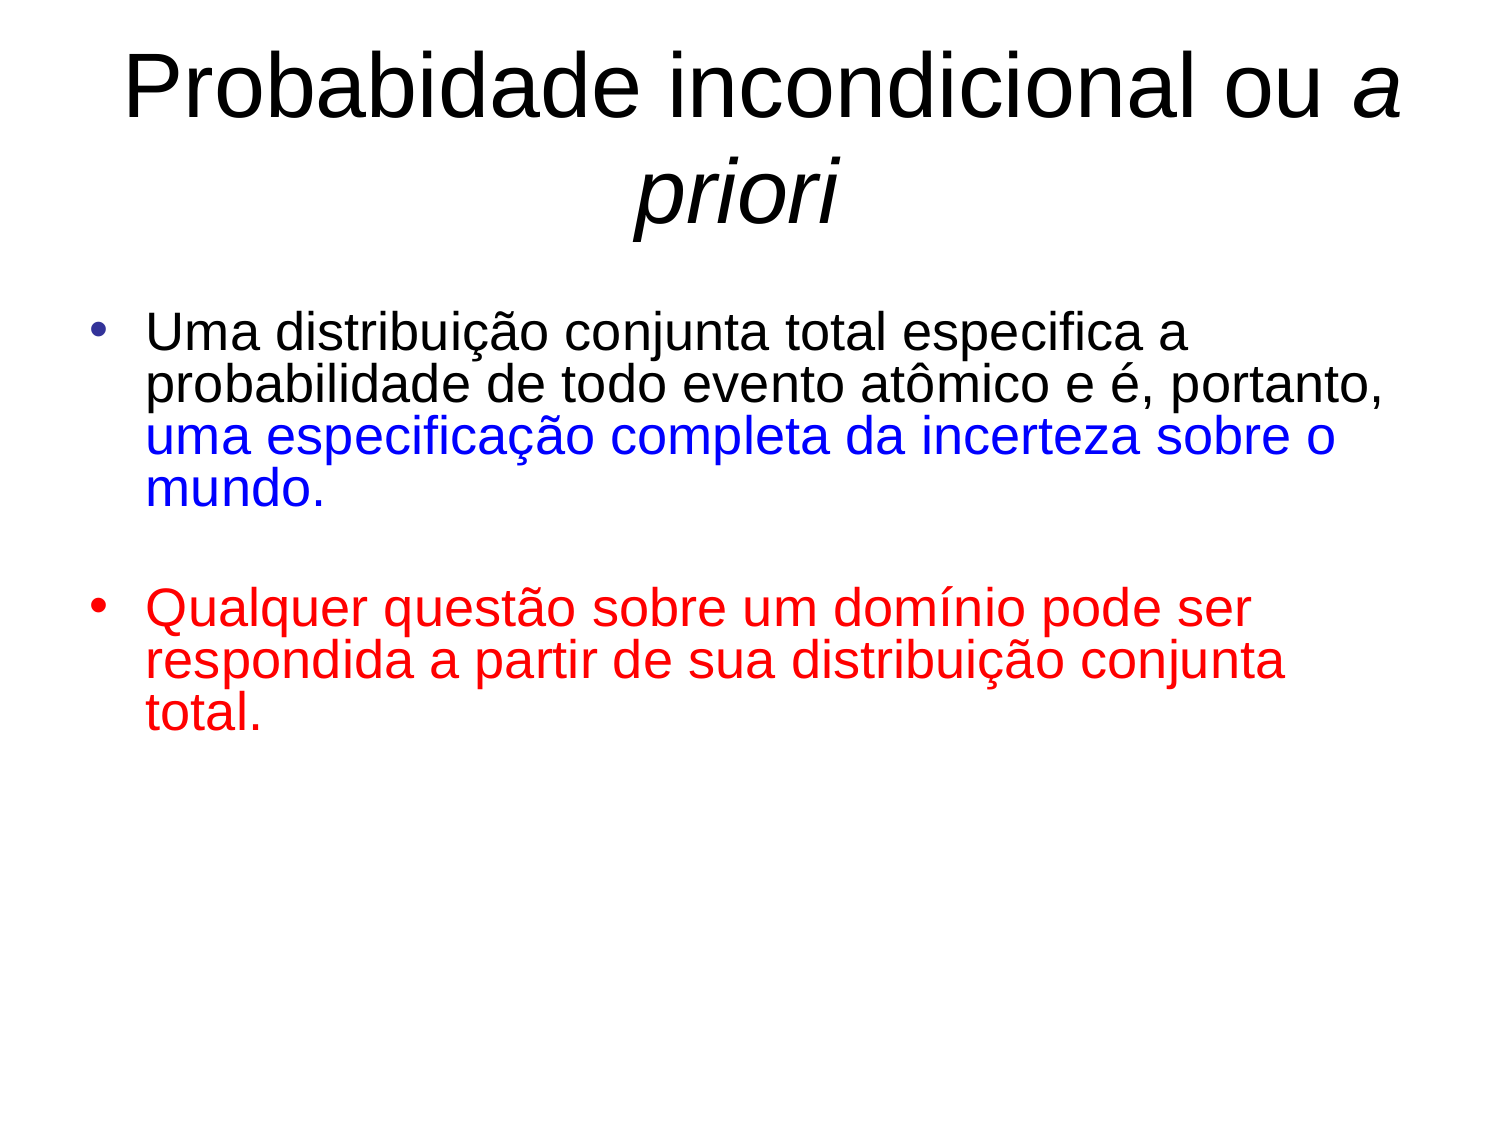

# Probabidade incondicional ou a priori
Uma distribuição conjunta total especifica a probabilidade de todo evento atômico e é, portanto, uma especificação completa da incerteza sobre o mundo.
Qualquer questão sobre um domínio pode ser respondida a partir de sua distribuição conjunta total.